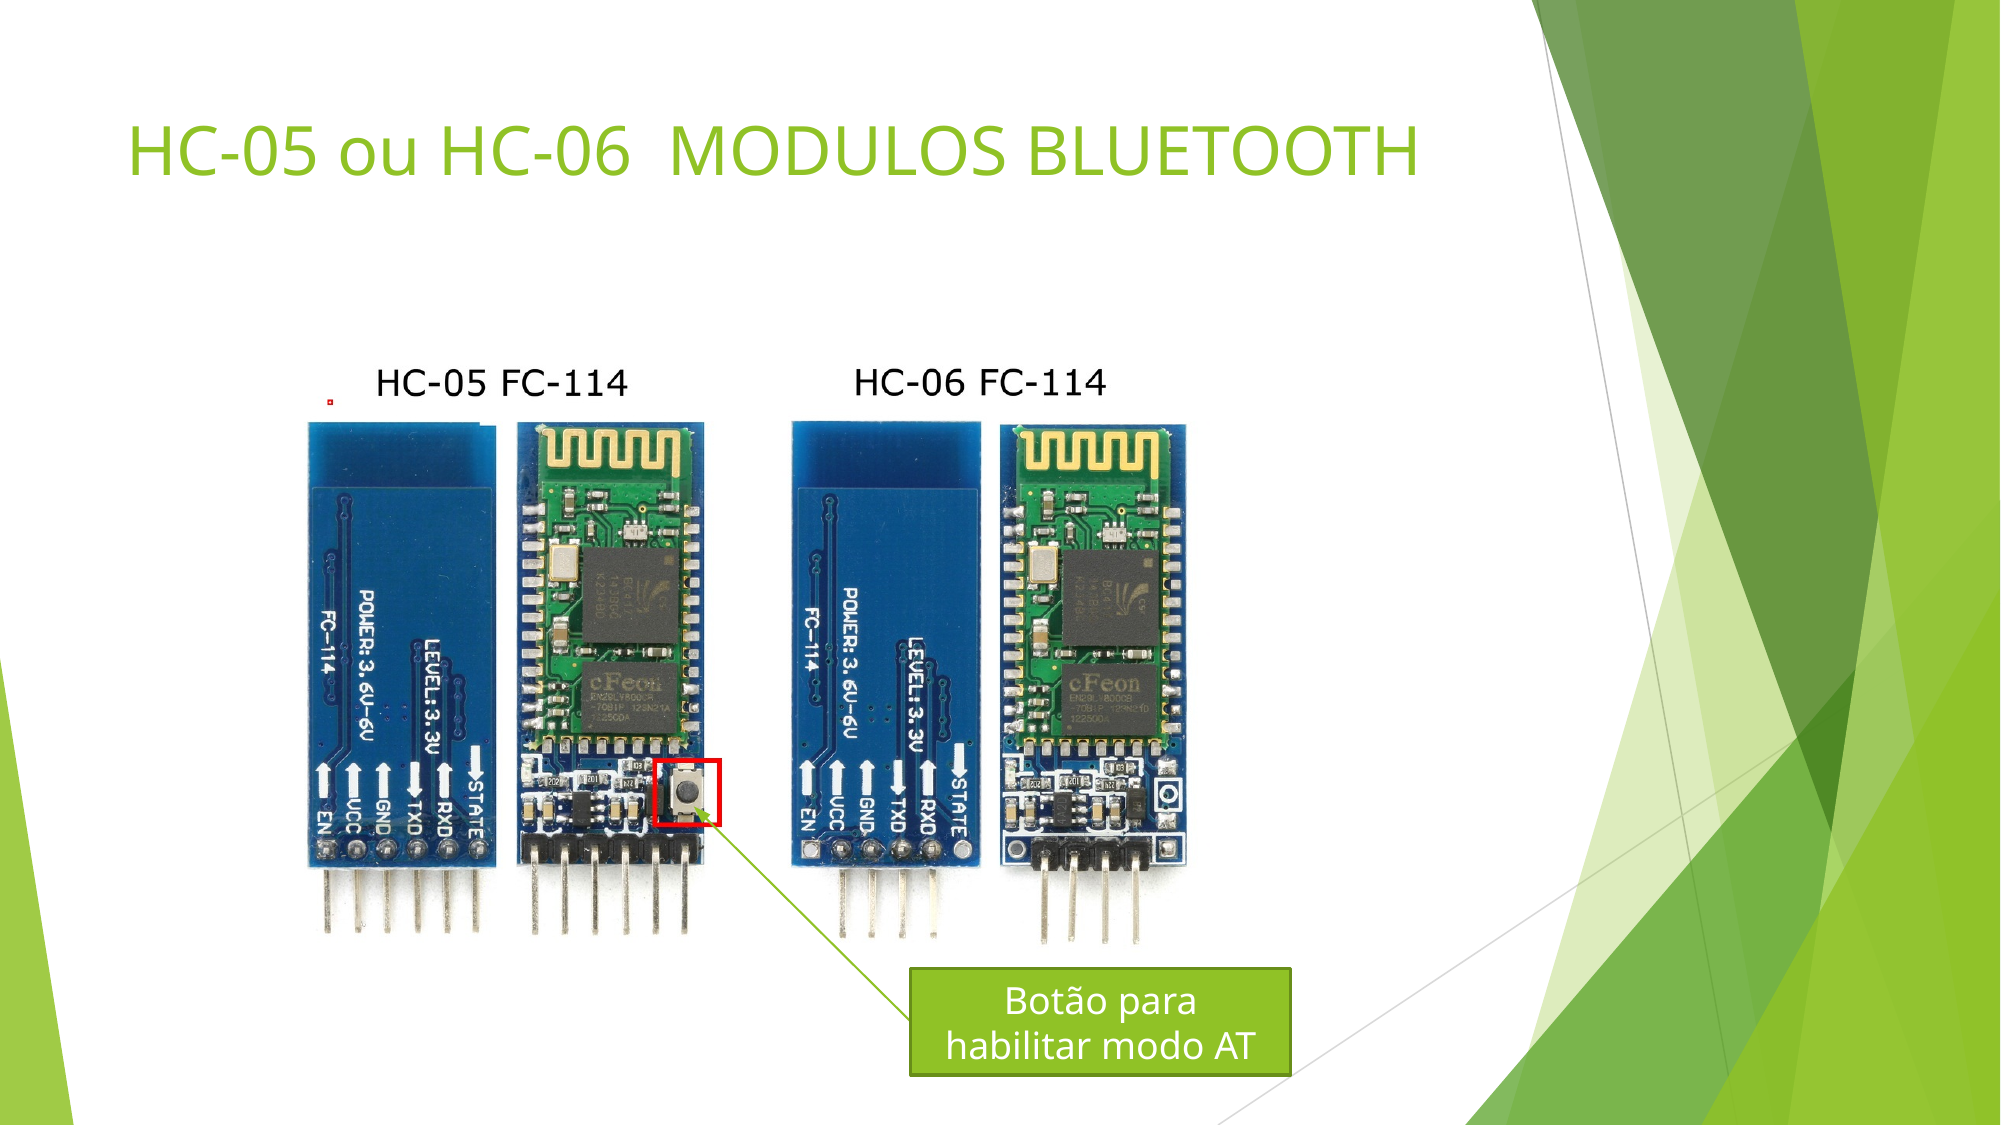

# HC-05 ou HC-06 MODULOS BLUETOOTH
Botão para habilitar modo AT